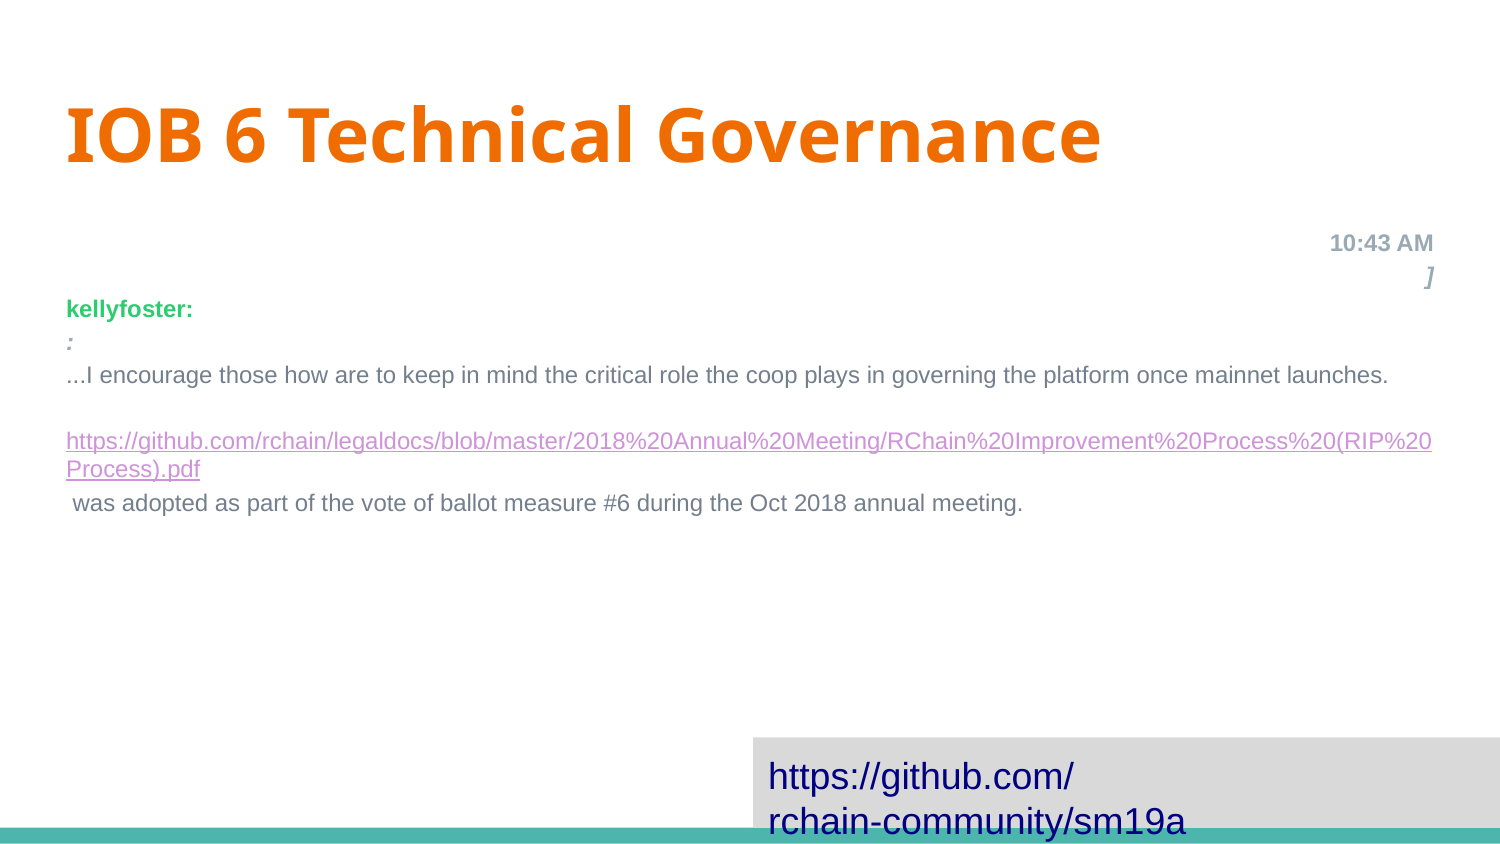

# IOB 6 Technical Governance
10:43 AM
]
kellyfoster:
:
...I encourage those how are to keep in mind the critical role the coop plays in governing the platform once mainnet launches.
https://github.com/rchain/legaldocs/blob/master/2018%20Annual%20Meeting/RChain%20Improvement%20Process%20(RIP%20Process).pdf was adopted as part of the vote of ballot measure #6 during the Oct 2018 annual meeting.